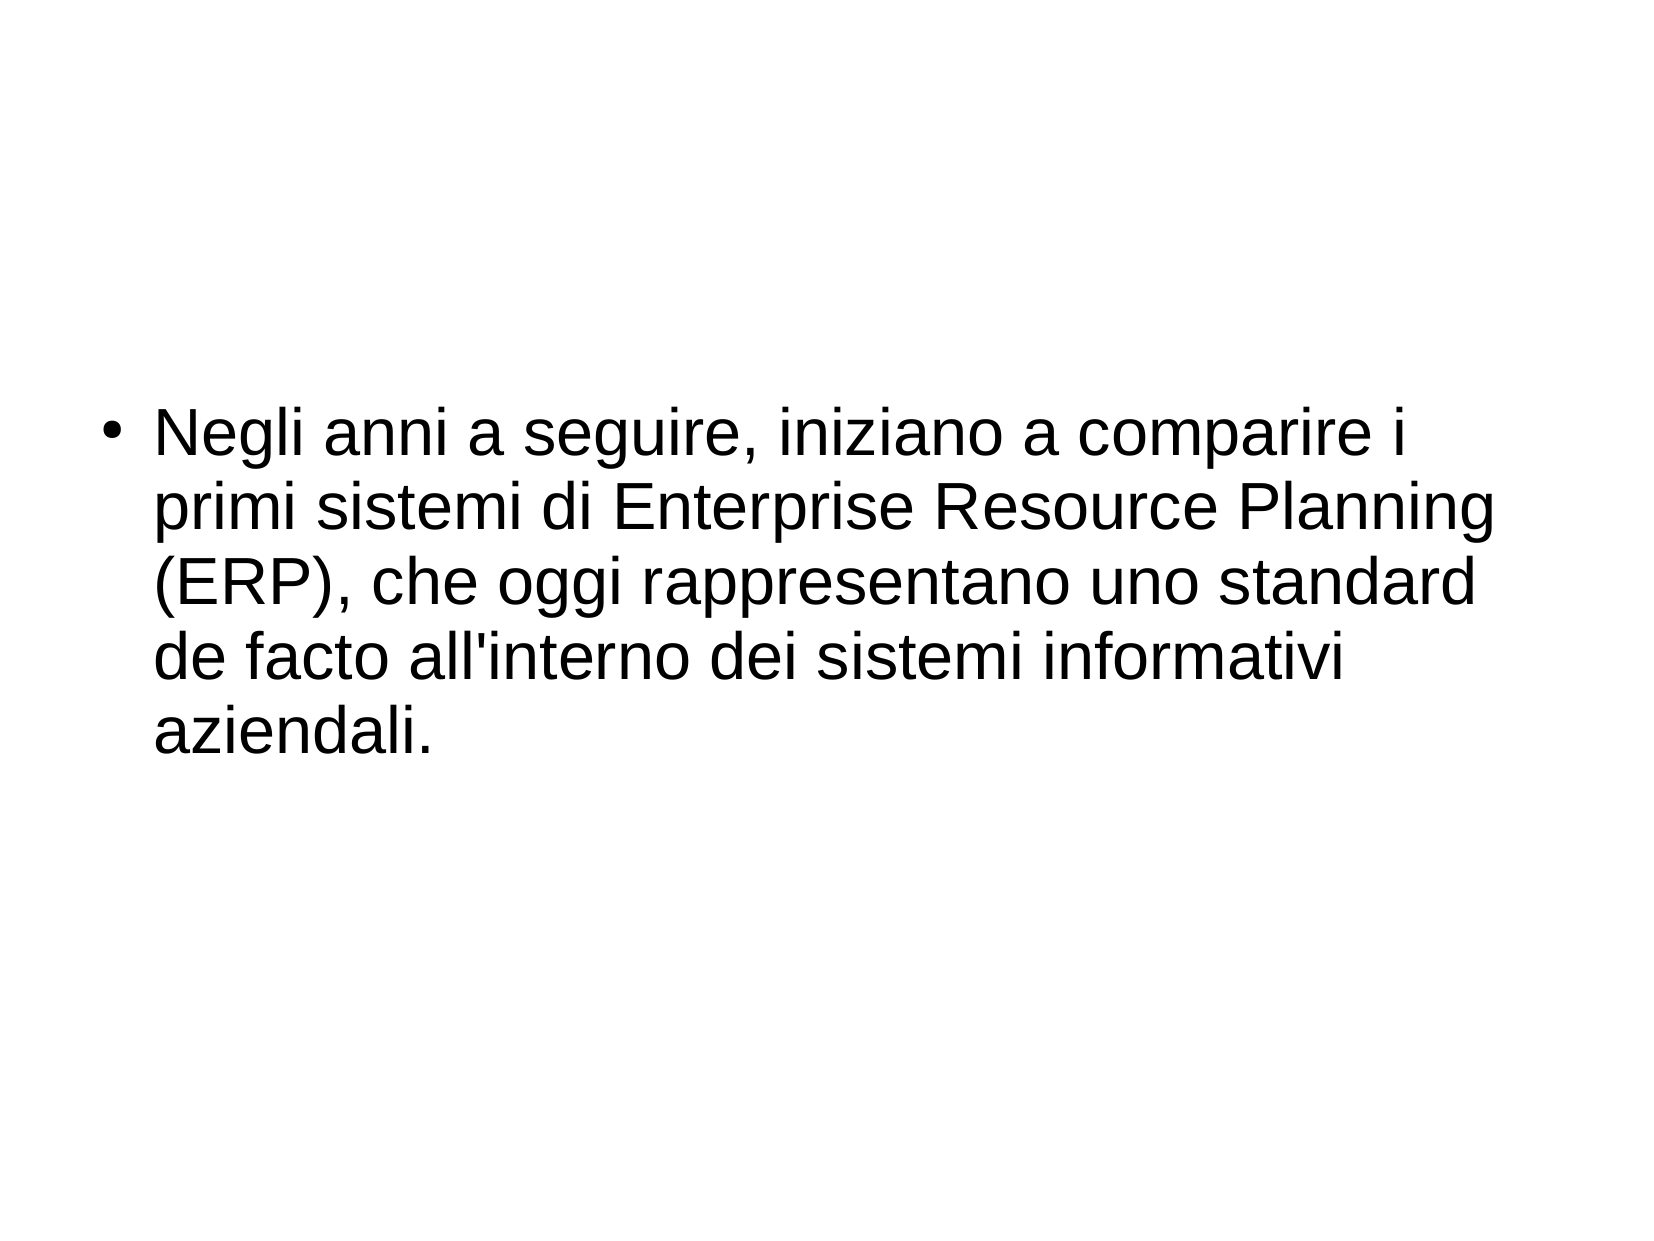

# Negli anni a seguire, iniziano a comparire i primi sistemi di Enterprise Resource Planning (ERP), che oggi rappresentano uno standard de facto all'interno dei sistemi informativi aziendali.